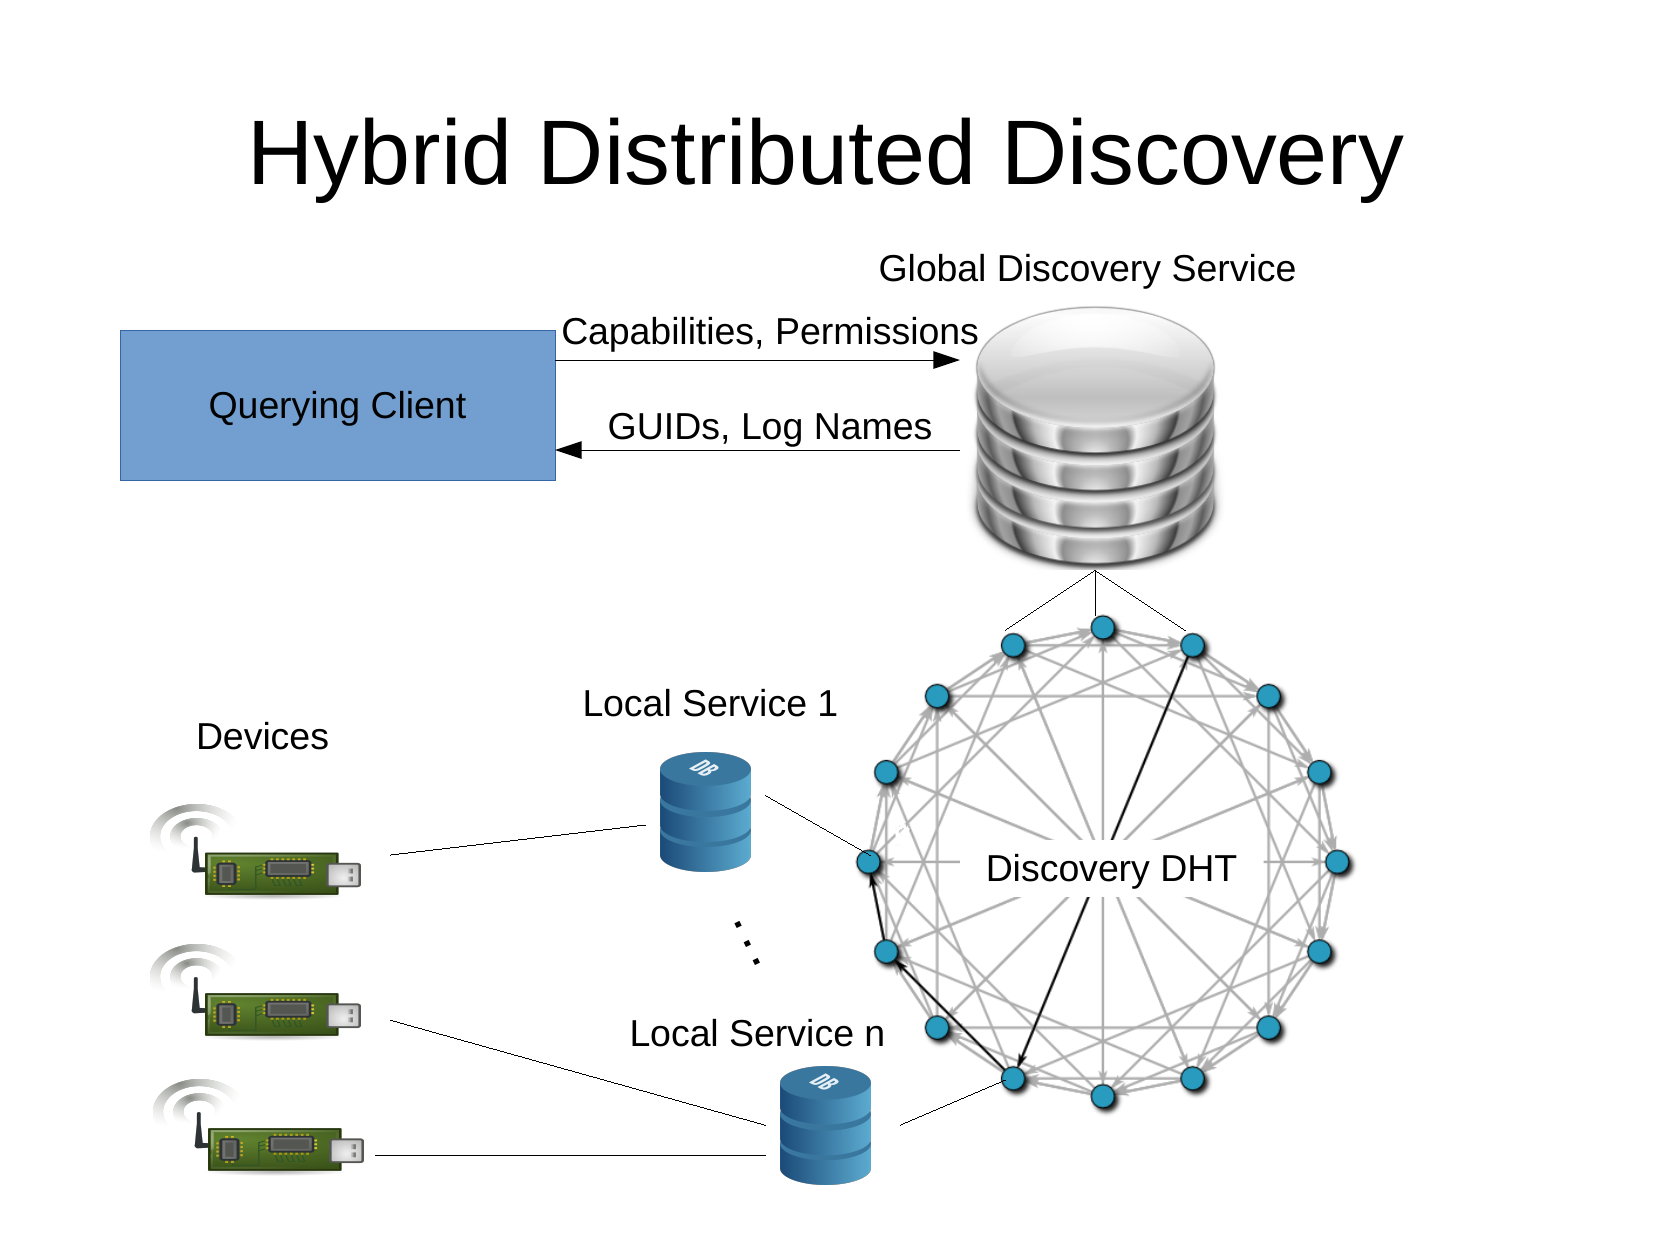

# Hybrid Distributed Discovery
Global Discovery Service
Capabilities, Permissions
Querying Client
GUIDs, Log Names
Local Service 1
Devices
Discovery DHT
. . .
Local Service n